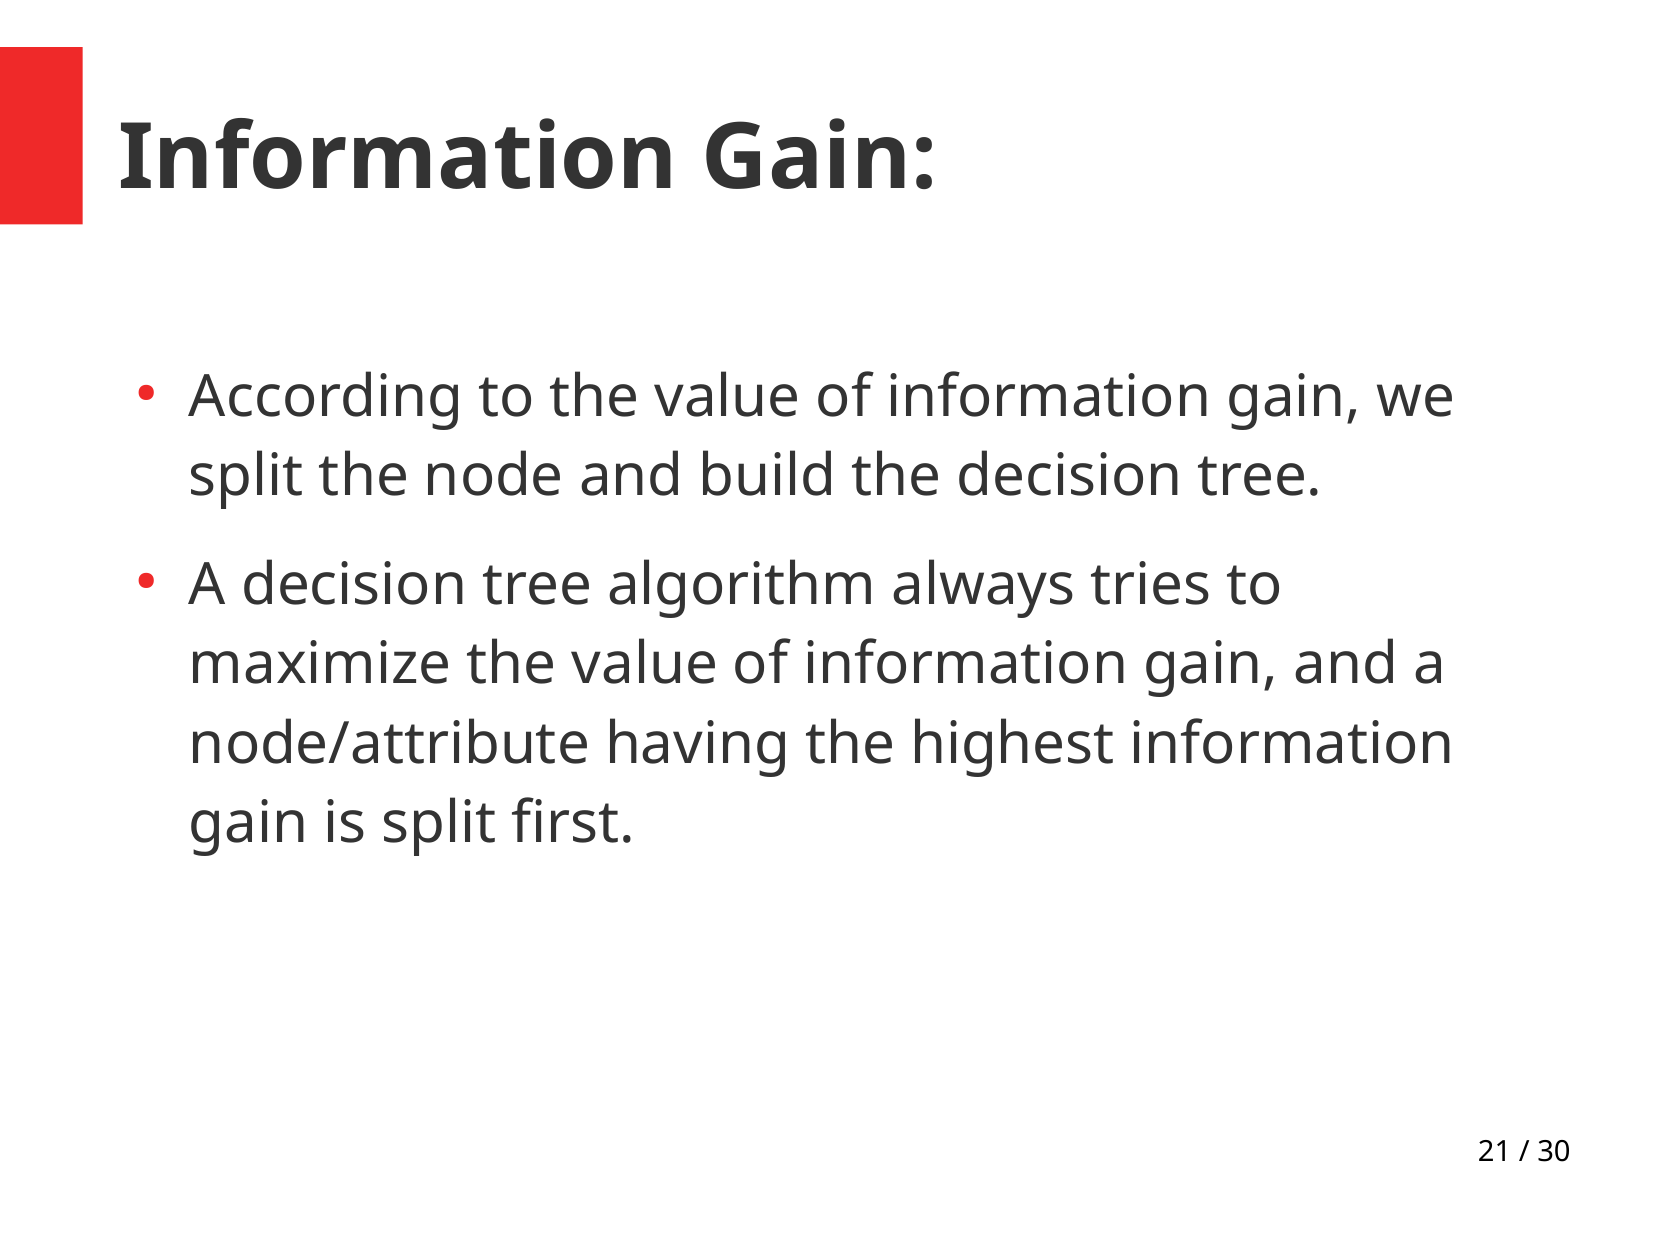

# Information Gain:
According to the value of information gain, we split the node and build the decision tree.
A decision tree algorithm always tries to maximize the value of information gain, and a node/attribute having the highest information gain is split first.
21